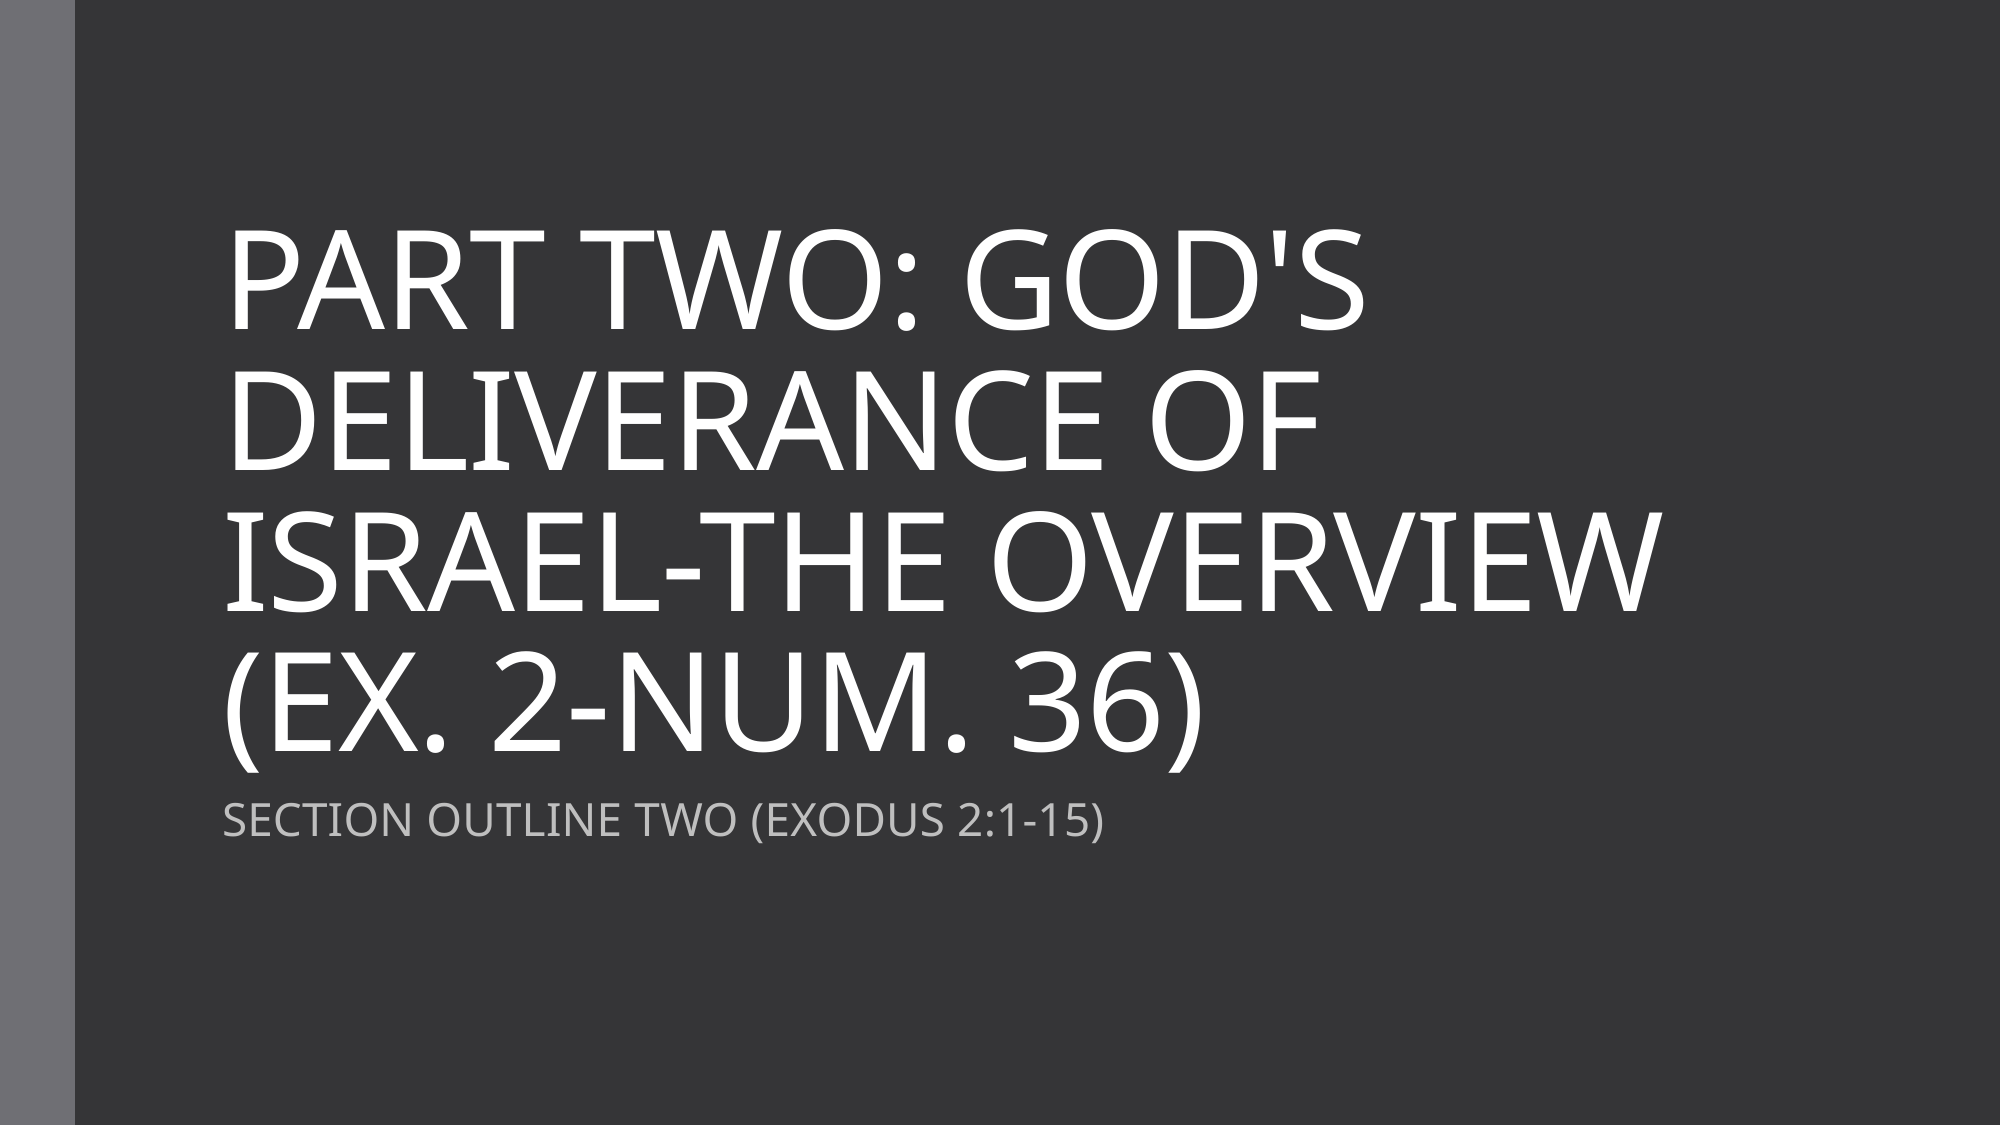

# PART TWO: GOD'S DELIVERANCE OF ISRAEL-THE OVERVIEW (EX. 2-NUM. 36)
SECTION OUTLINE TWO (EXODUS 2:1-15)